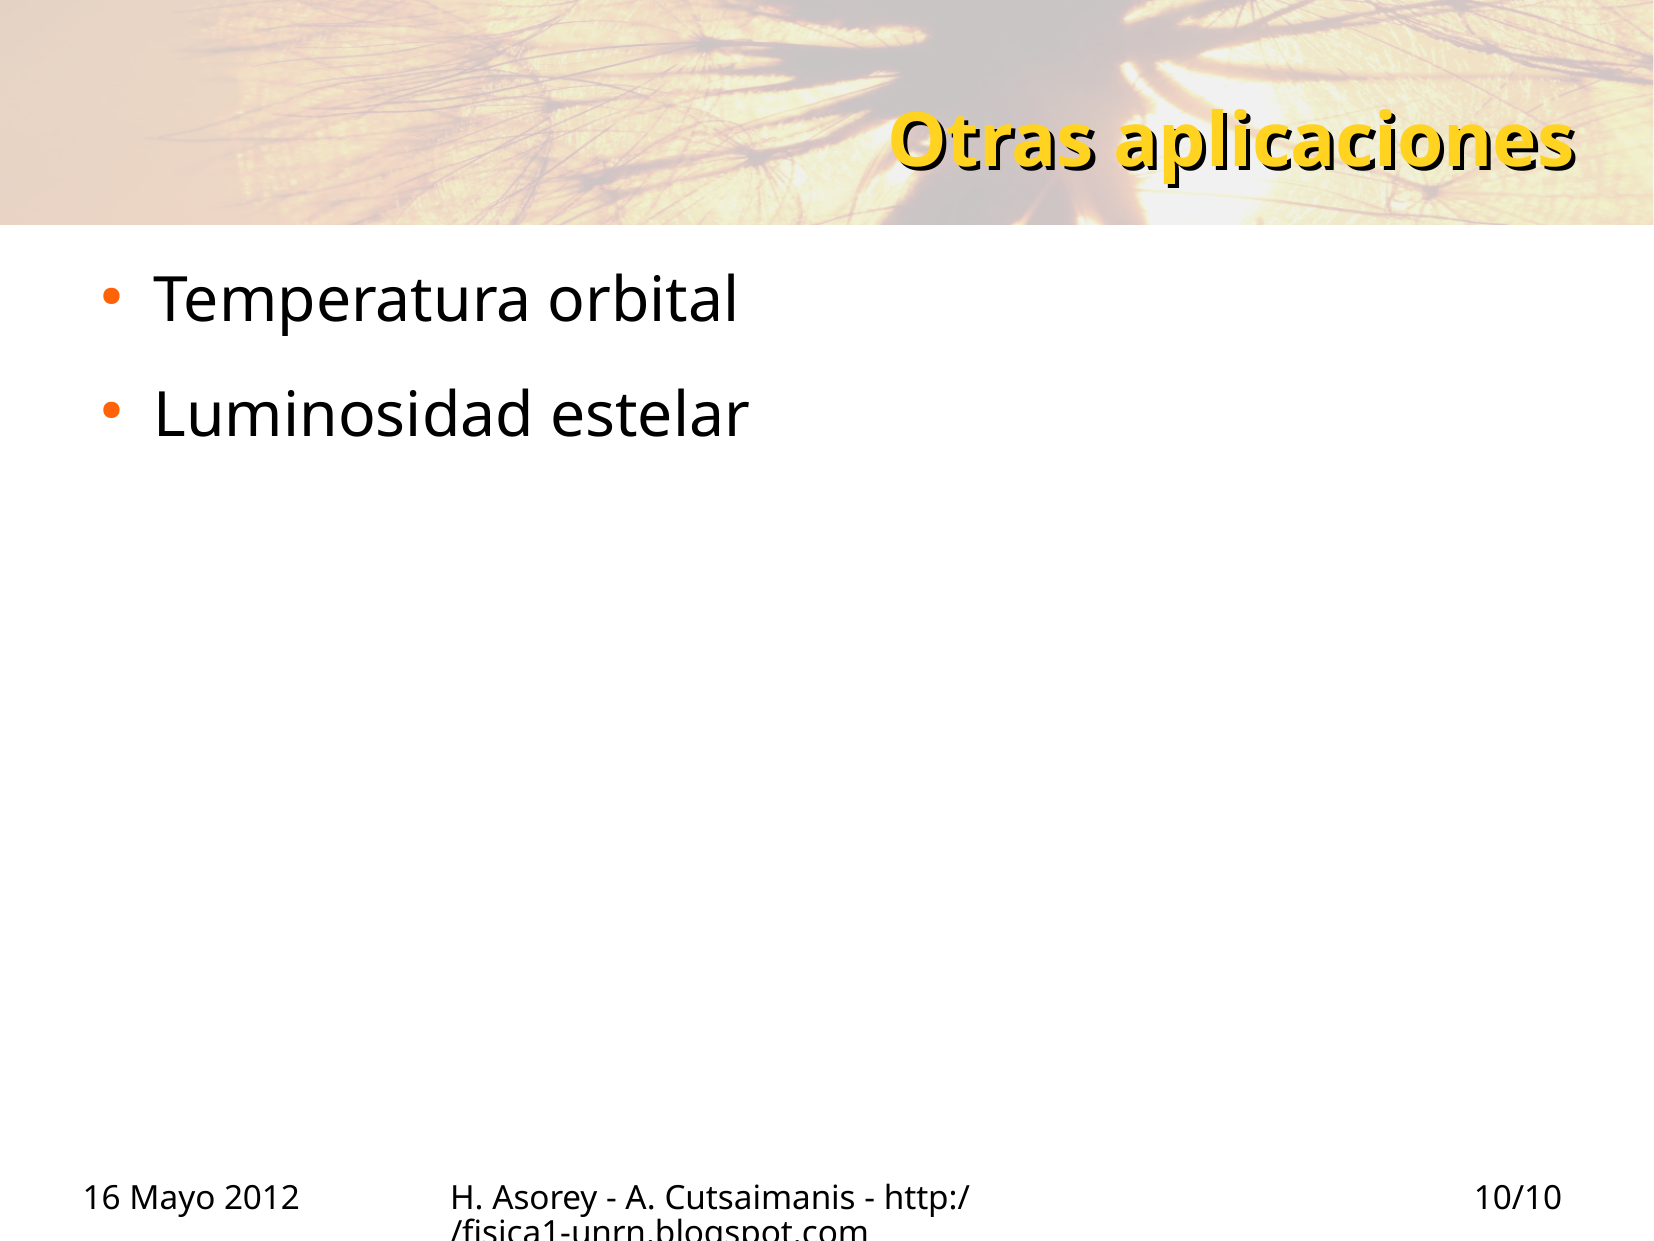

# Otras aplicaciones
Temperatura orbital
Luminosidad estelar
16 Mayo 2012
H. Asorey - A. Cutsaimanis - http://fisica1-unrn.blogspot.com
10